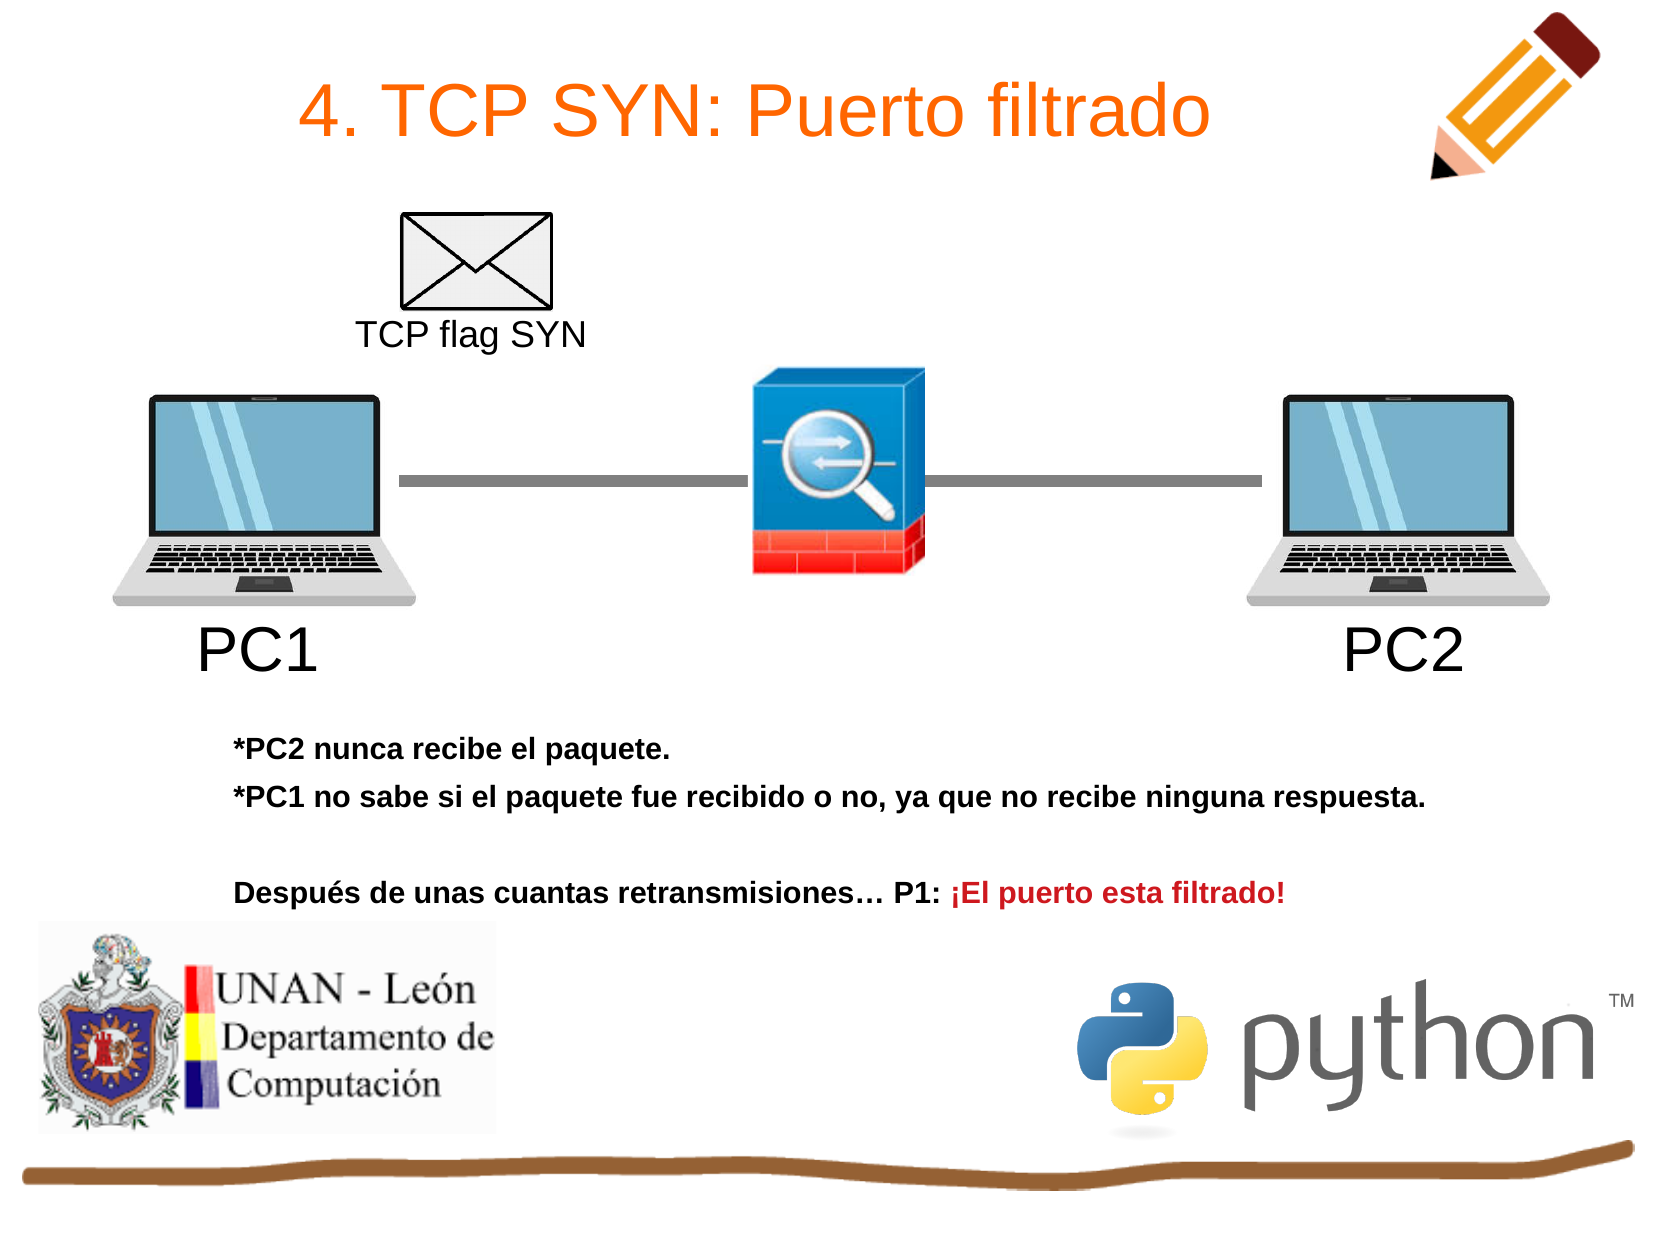

# 4. TCP SYN: Puerto filtrado
TCP flag SYN
PC1
PC2
*PC2 nunca recibe el paquete.
*PC1 no sabe si el paquete fue recibido o no, ya que no recibe ninguna respuesta.
Después de unas cuantas retransmisiones… P1: ¡El puerto esta filtrado!